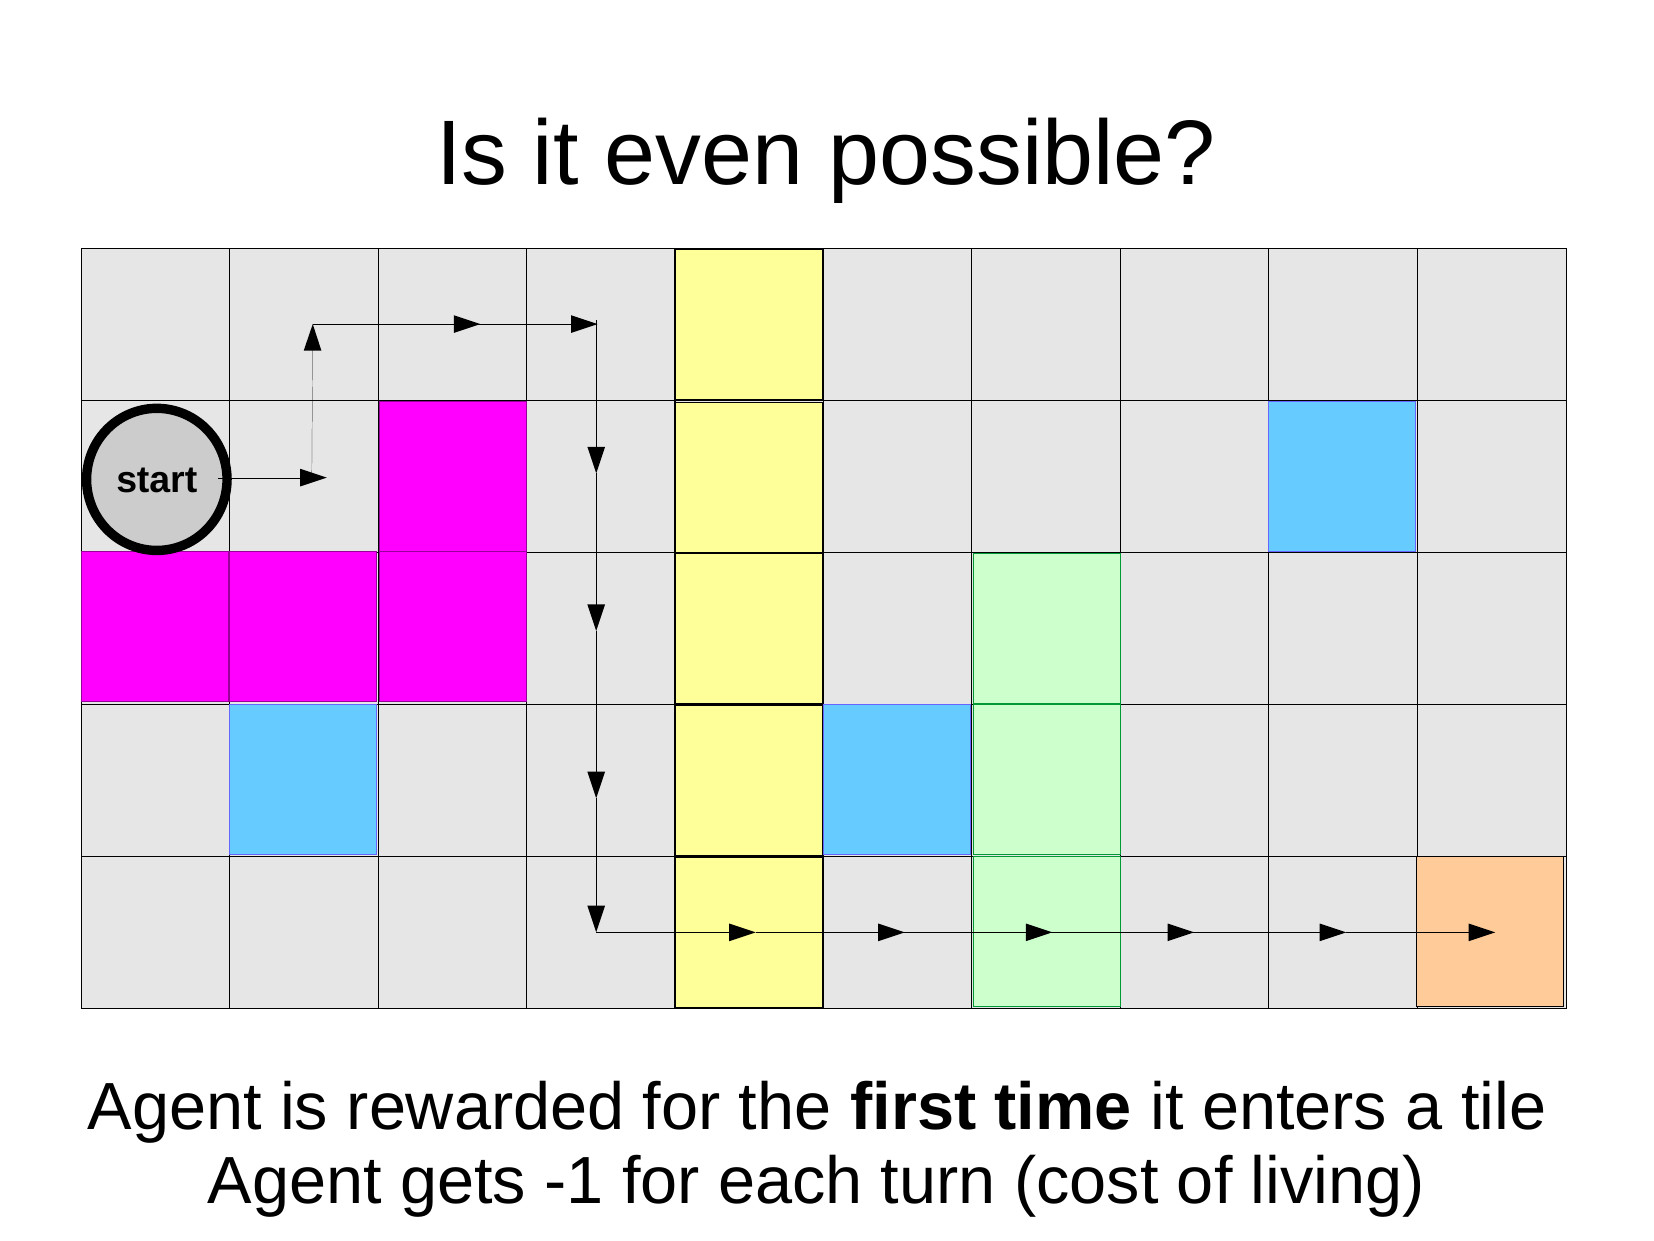

# Is it even possible?
| | | | | | | | | | |
| --- | --- | --- | --- | --- | --- | --- | --- | --- | --- |
| | | | | | | | | | |
| | | | | | | | | | |
| | | | | | | | | | |
| | | | | | | | | | |
start
Agent is rewarded for the first time it enters a tile
Agent gets -1 for each turn (cost of living)